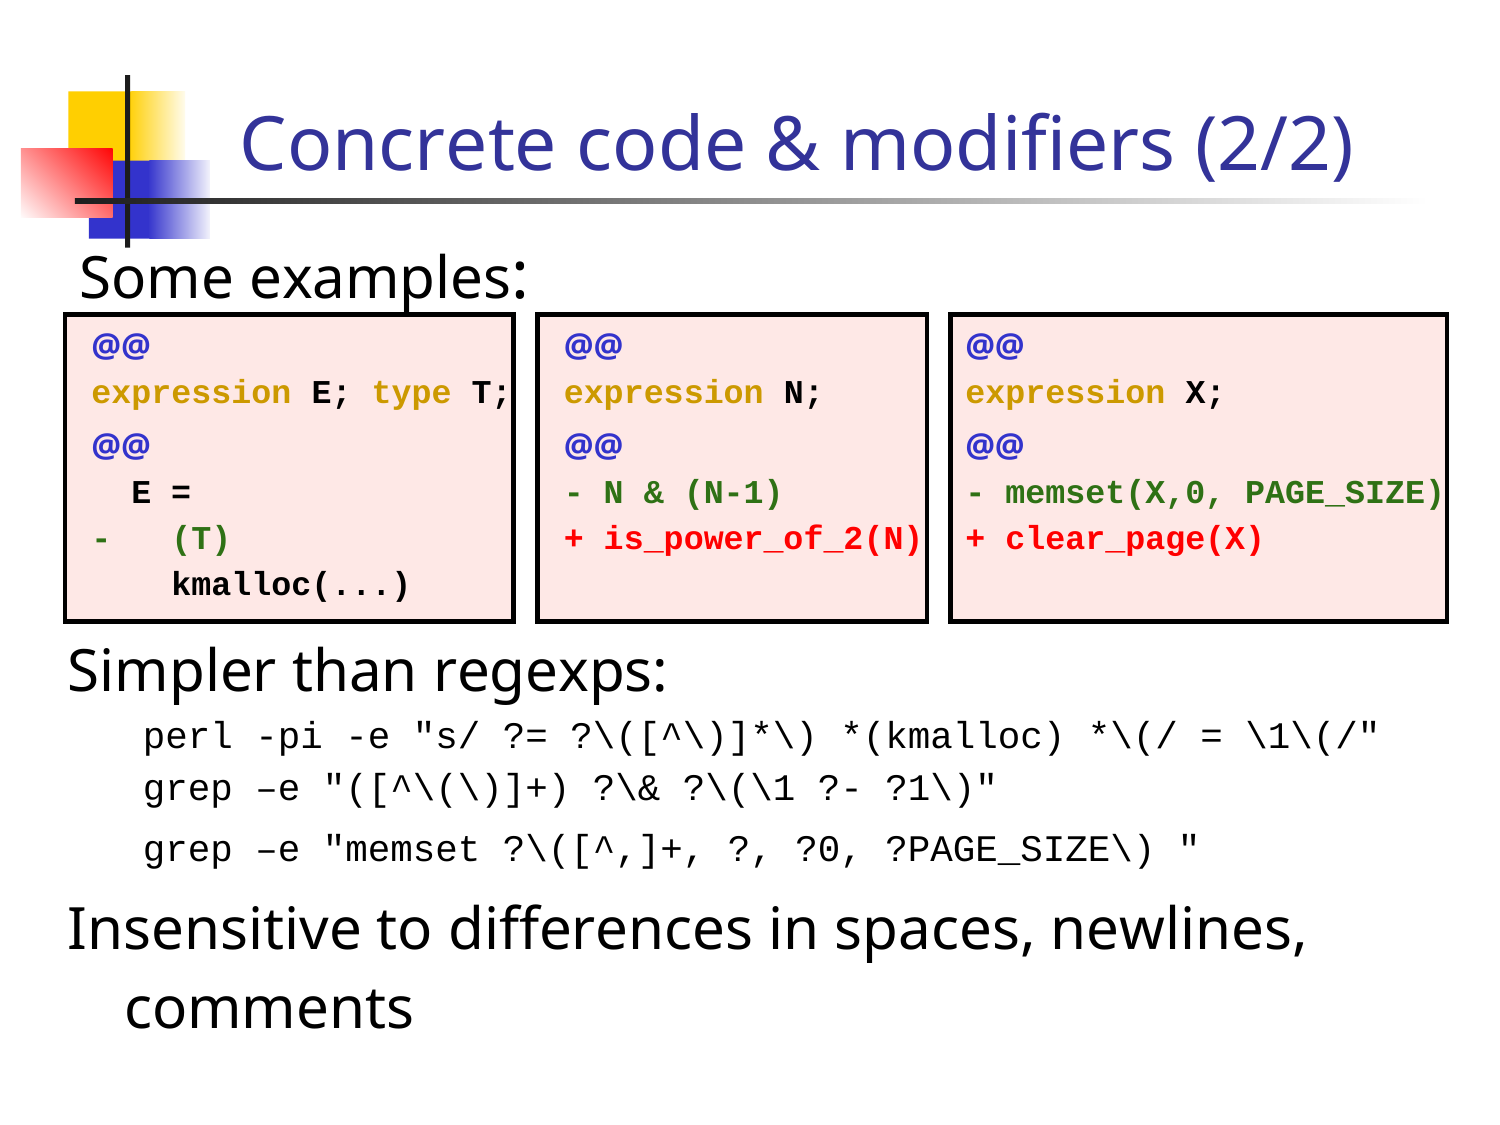

# Concrete code & modifiers (2/2)
Some examples:
@@
expression E; type T;
@@
 E =
- (T)
 kmalloc(...)
@@
expression N;
@@
- N & (N-1)
+ is_power_of_2(N)
@@
expression X;
@@
- memset(X,0, PAGE_SIZE)
+ clear_page(X)
Simpler than regexps:
perl -pi -e "s/ ?= ?\([^\)]*\) *(kmalloc) *\(/ = \1\(/"
grep –e "([^\(\)]+) ?\& ?\(\1 ?- ?1\)"
grep –e "memset ?\([^,]+, ?, ?0, ?PAGE_SIZE\) "
Insensitive to differences in spaces, newlines, comments